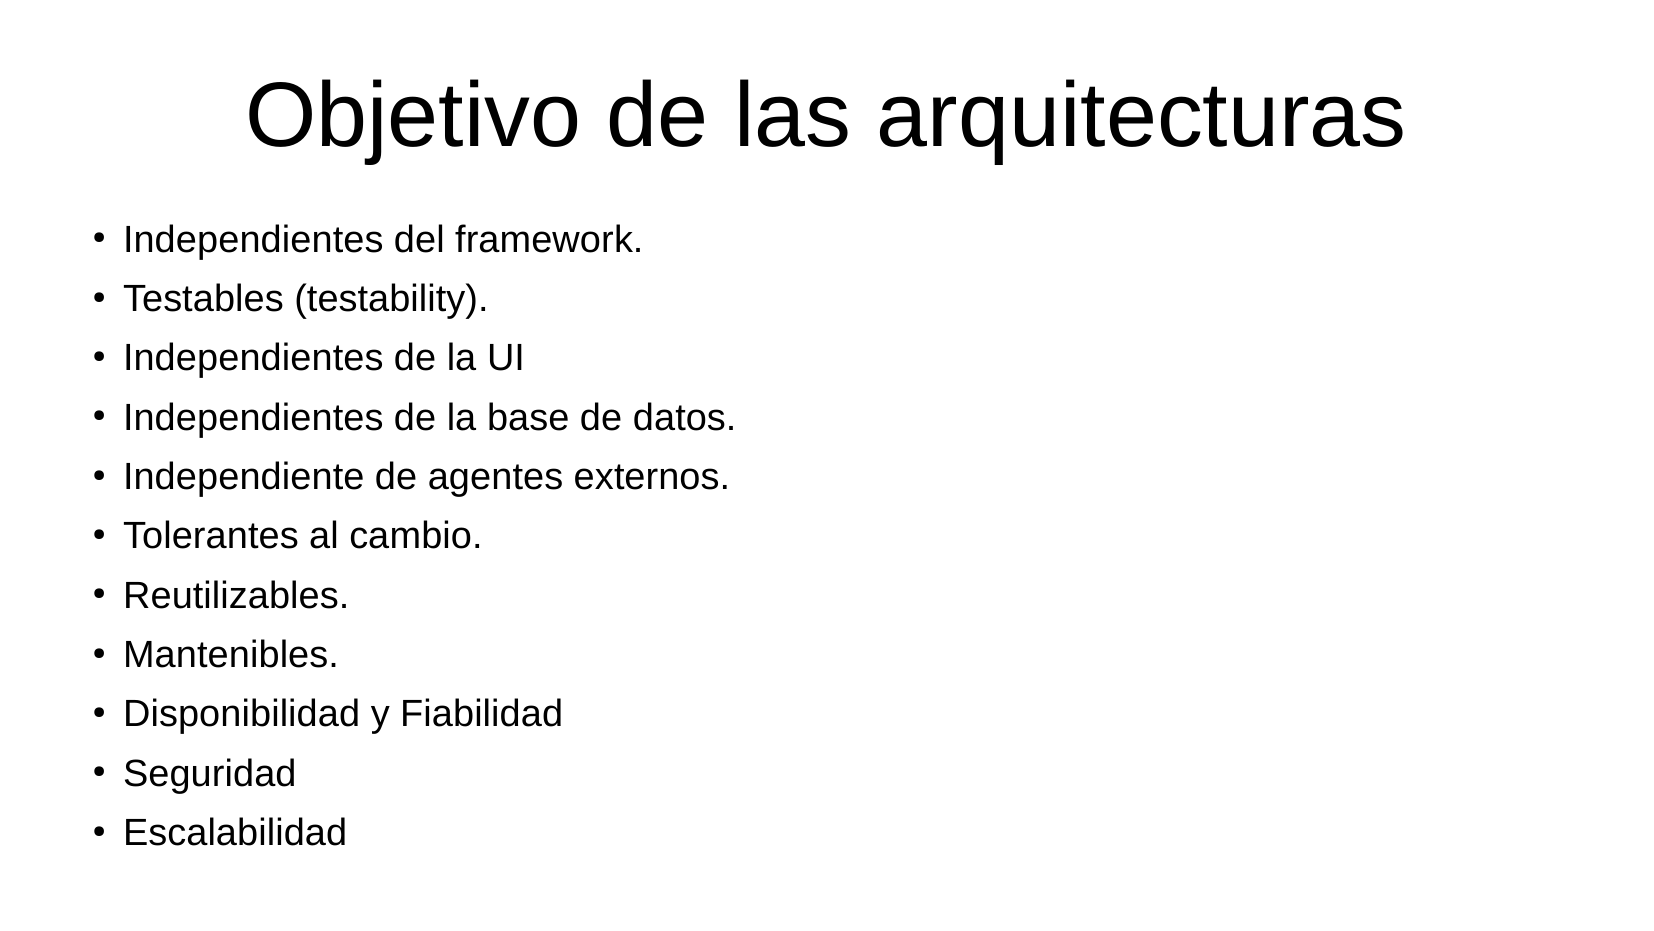

# Objetivo de las arquitecturas
Independientes del framework.
Testables (testability).
Independientes de la UI
Independientes de la base de datos.
Independiente de agentes externos.
Tolerantes al cambio.
Reutilizables.
Mantenibles.
Disponibilidad y Fiabilidad
Seguridad
Escalabilidad